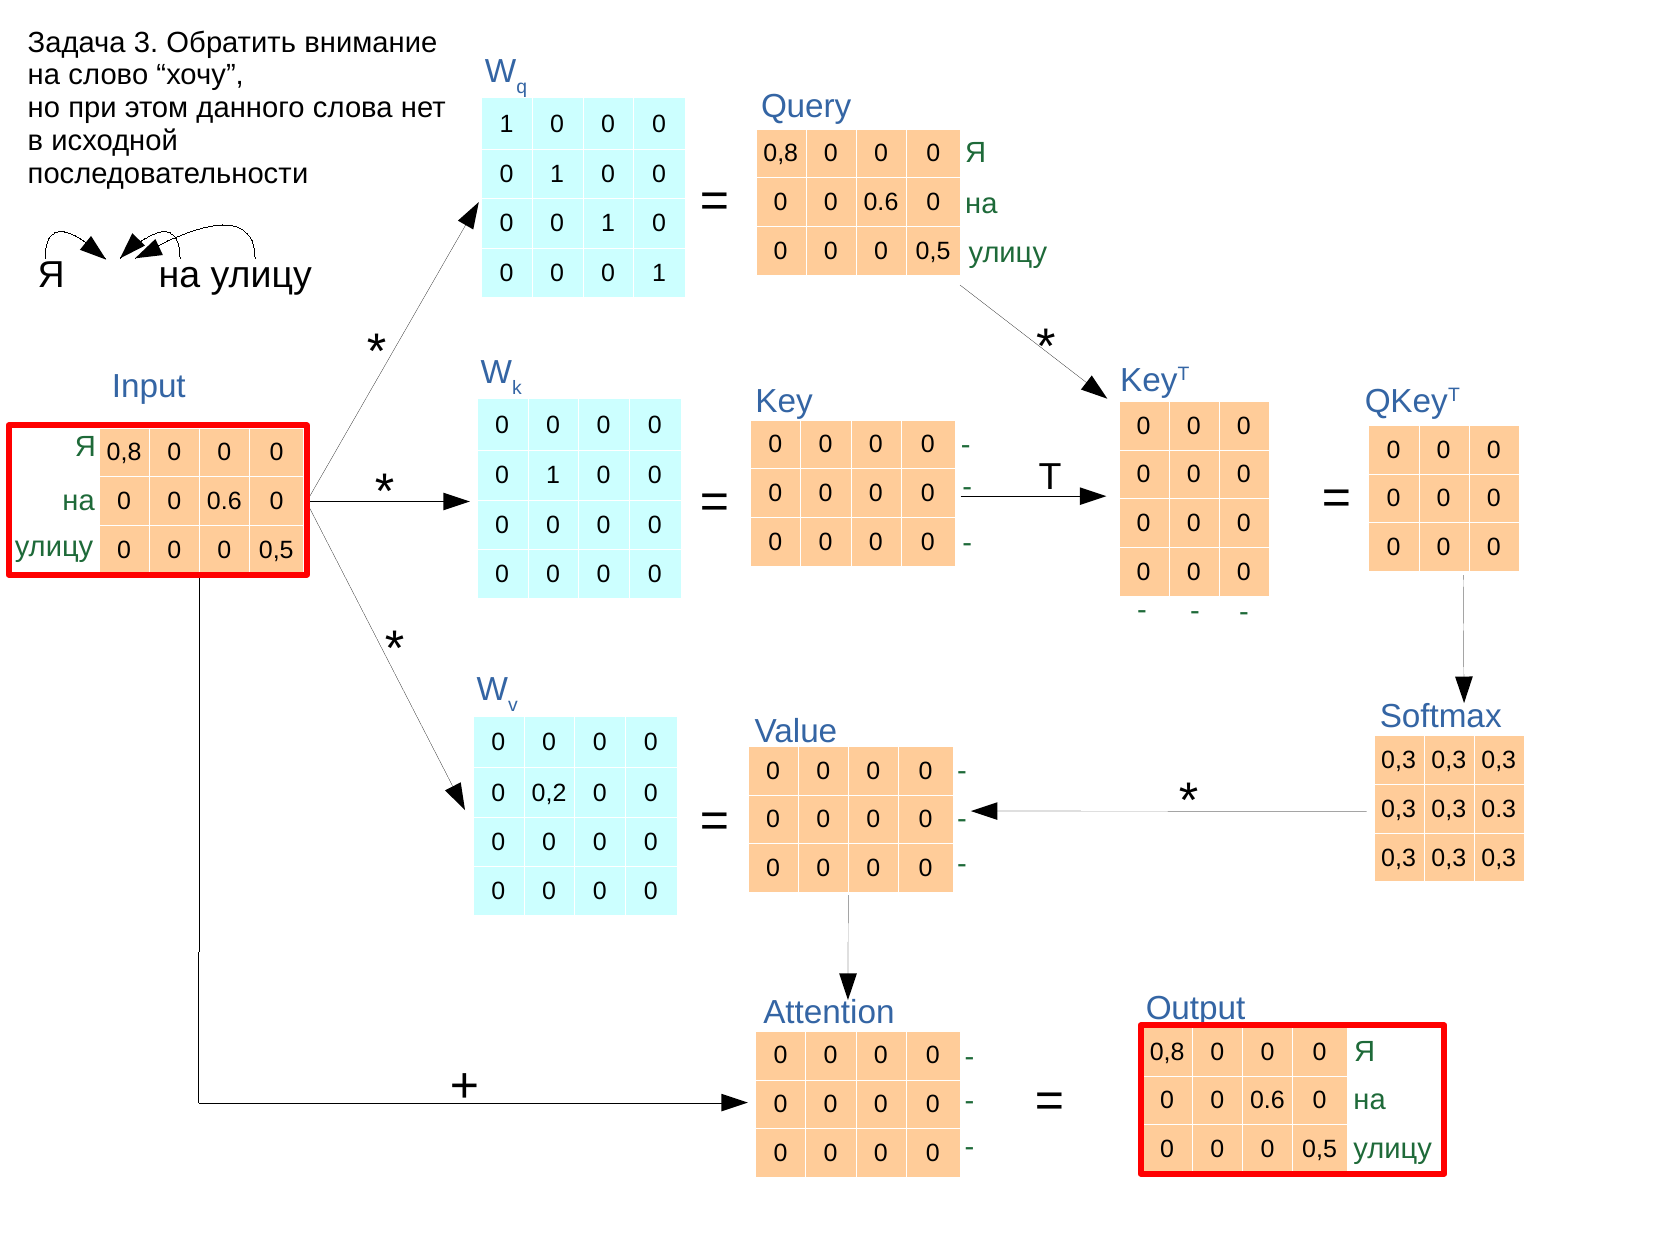

Задача 3. Обратить внимание на слово “хочу”,
но при этом данного слова нет в исходной последовательности
Wq
Query
| 1 | 0 | 0 | 0 |
| --- | --- | --- | --- |
| 0 | 1 | 0 | 0 |
| 0 | 0 | 1 | 0 |
| 0 | 0 | 0 | 1 |
| 0,8 | 0 | 0 | 0 |
| --- | --- | --- | --- |
| 0 | 0 | 0.6 | 0 |
| 0 | 0 | 0 | 0,5 |
Я
=
=
на
улицу
Я на улицу
*
*
Wk
KeyT
Input
Key
QKeyT
| 0 | 0 | 0 | 0 |
| --- | --- | --- | --- |
| 0 | 1 | 0 | 0 |
| 0 | 0 | 0 | 0 |
| 0 | 0 | 0 | 0 |
| 0 | 0 | 0 |
| --- | --- | --- |
| 0 | 0 | 0 |
| 0 | 0 | 0 |
| 0 | 0 | 0 |
| 0 | 0 | 0 | 0 |
| --- | --- | --- | --- |
| 0 | 0 | 0 | 0 |
| 0 | 0 | 0 | 0 |
-
Я
| 0 | 0 | 0 |
| --- | --- | --- |
| 0 | 0 | 0 |
| 0 | 0 | 0 |
| 0,8 | 0 | 0 | 0 |
| --- | --- | --- | --- |
| 0 | 0 | 0.6 | 0 |
| 0 | 0 | 0 | 0,5 |
=
T
*
=
-
=
на
-
улицу
-
-
-
*
Wv
Softmax
Value
| 0 | 0 | 0 | 0 |
| --- | --- | --- | --- |
| 0 | 0,2 | 0 | 0 |
| 0 | 0 | 0 | 0 |
| 0 | 0 | 0 | 0 |
| 0,3 | 0,3 | 0,3 |
| --- | --- | --- |
| 0,3 | 0,3 | 0.3 |
| 0,3 | 0,3 | 0,3 |
| 0 | 0 | 0 | 0 |
| --- | --- | --- | --- |
| 0 | 0 | 0 | 0 |
| 0 | 0 | 0 | 0 |
-
=
*
=
-
-
Output
Attention
| 0,8 | 0 | 0 | 0 |
| --- | --- | --- | --- |
| 0 | 0 | 0.6 | 0 |
| 0 | 0 | 0 | 0,5 |
Я
| 0 | 0 | 0 | 0 |
| --- | --- | --- | --- |
| 0 | 0 | 0 | 0 |
| 0 | 0 | 0 | 0 |
-
+
=
на
-
-
улицу